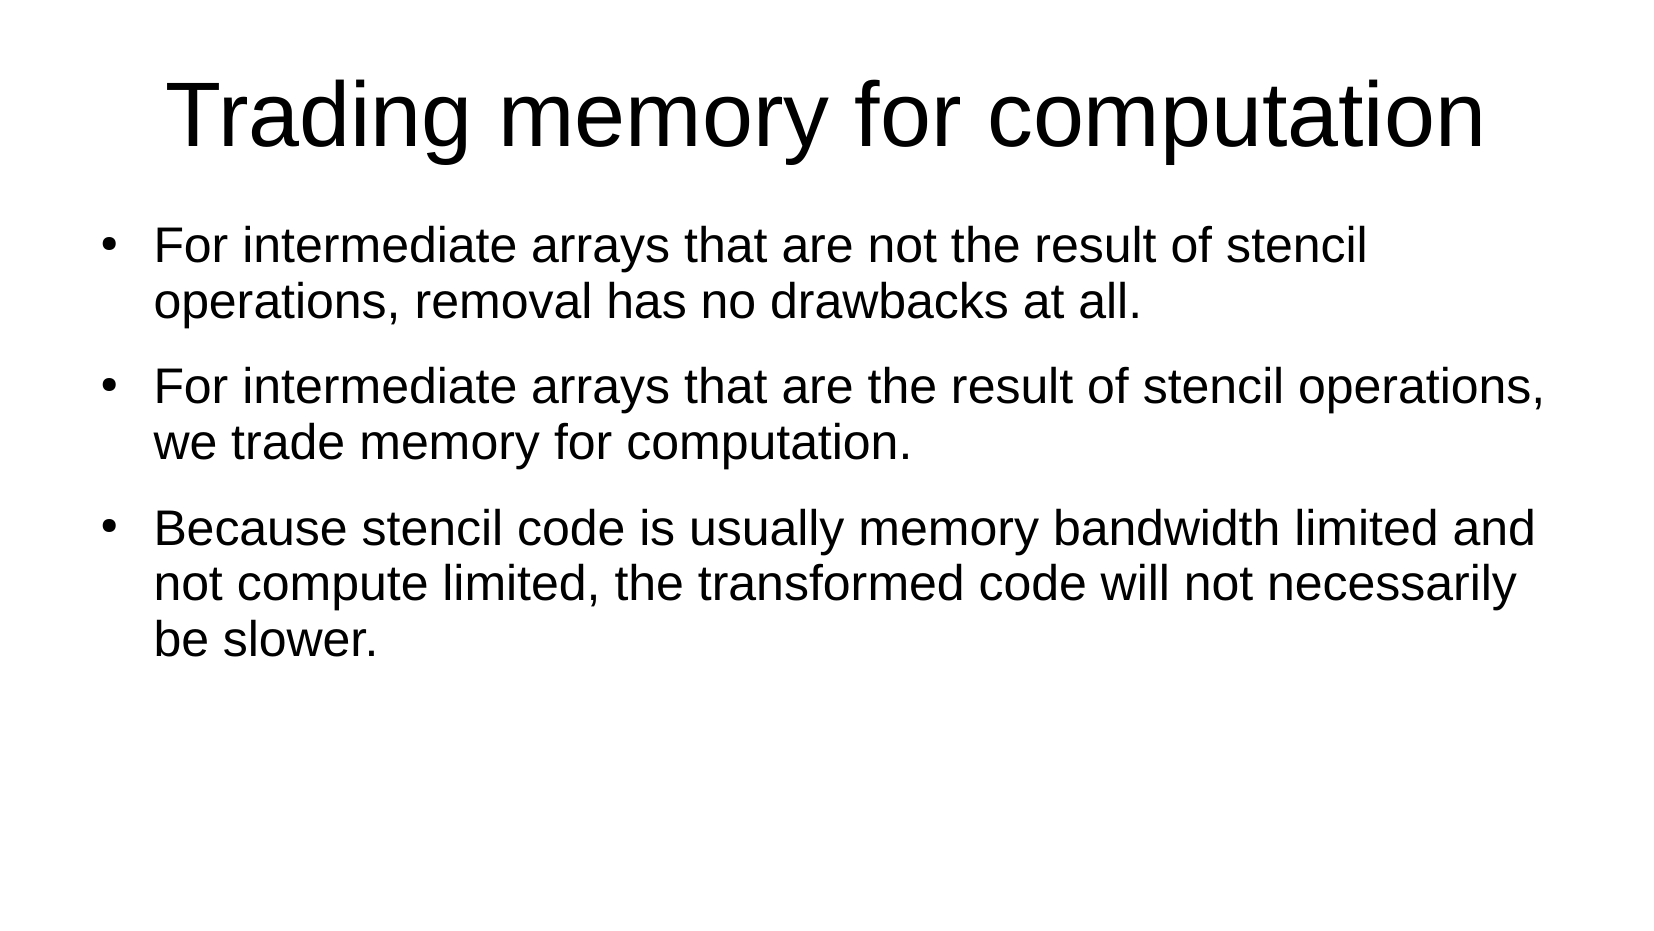

# Trading memory for computation
For intermediate arrays that are not the result of stencil operations, removal has no drawbacks at all.
For intermediate arrays that are the result of stencil operations, we trade memory for computation.
Because stencil code is usually memory bandwidth limited and not compute limited, the transformed code will not necessarily be slower.